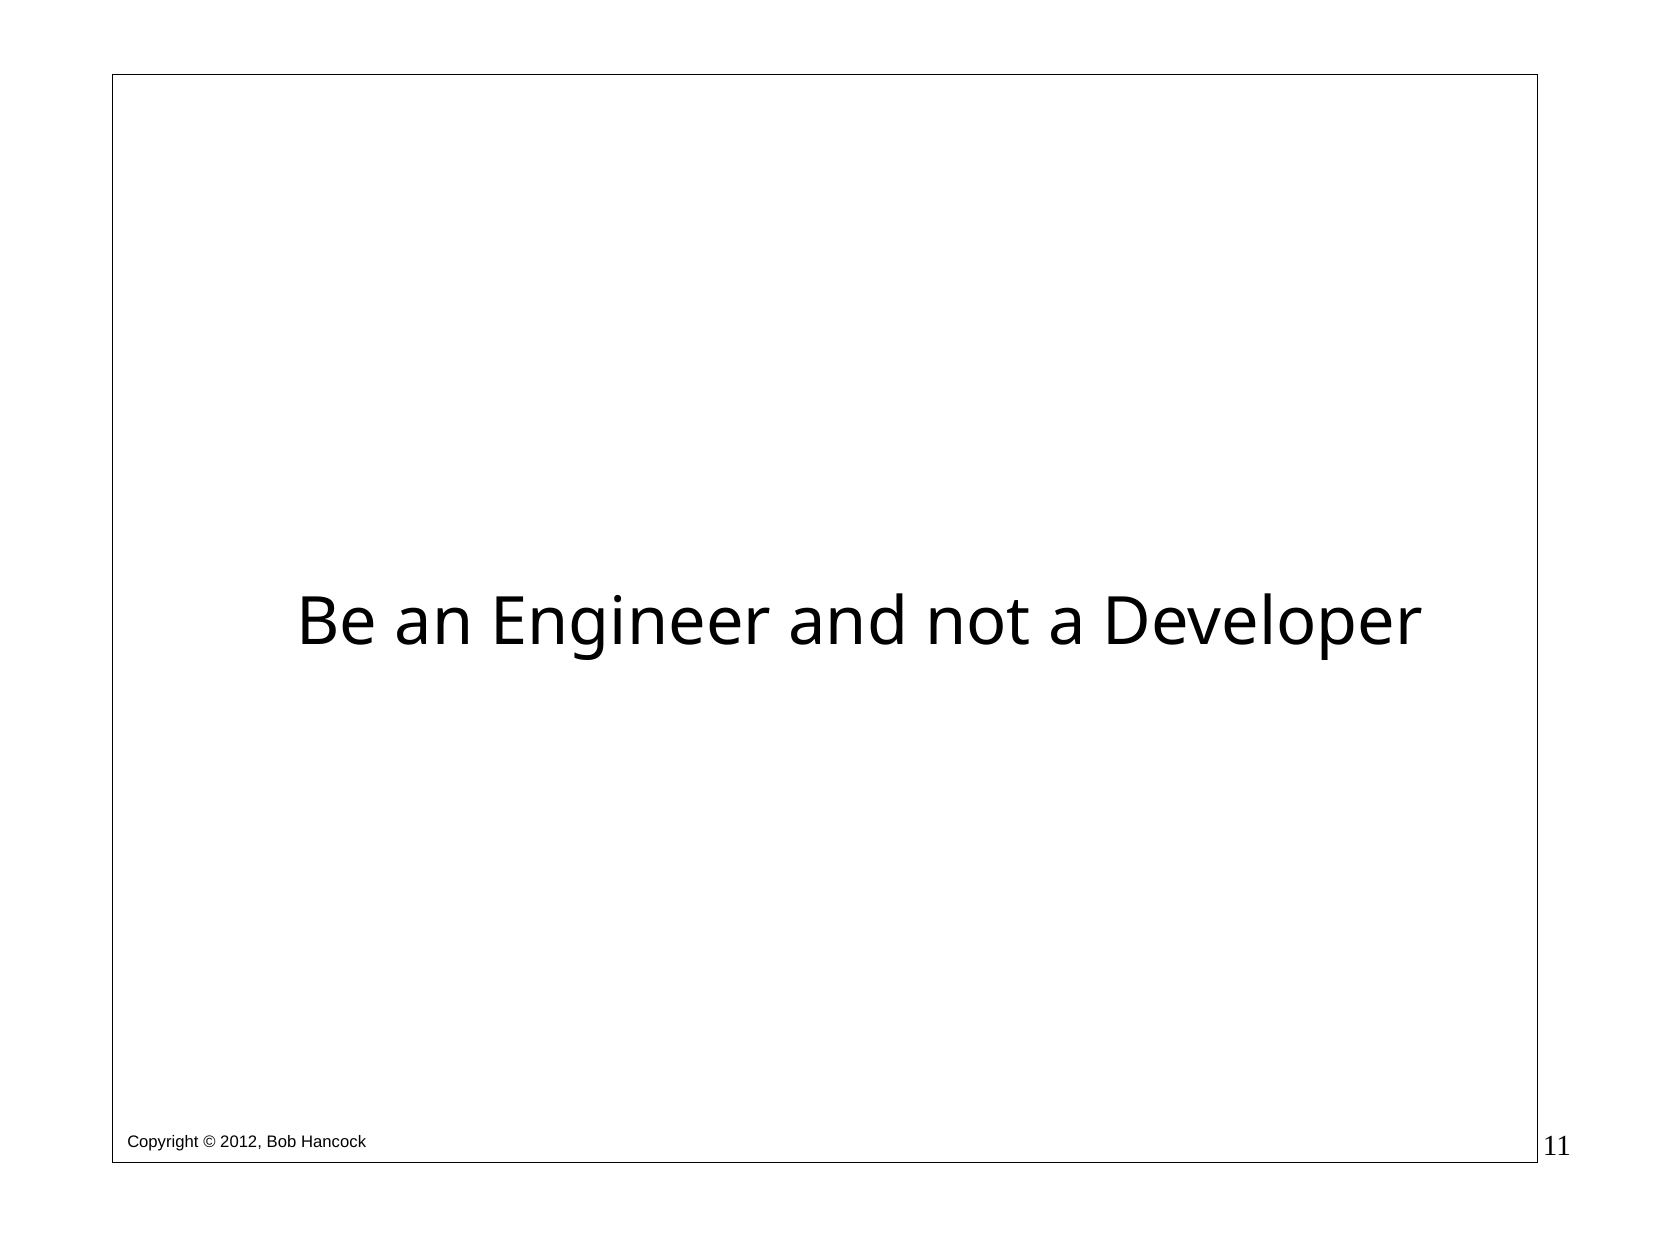

#
Be an Engineer and not a Developer
Copyright © 2012, Bob Hancock
11